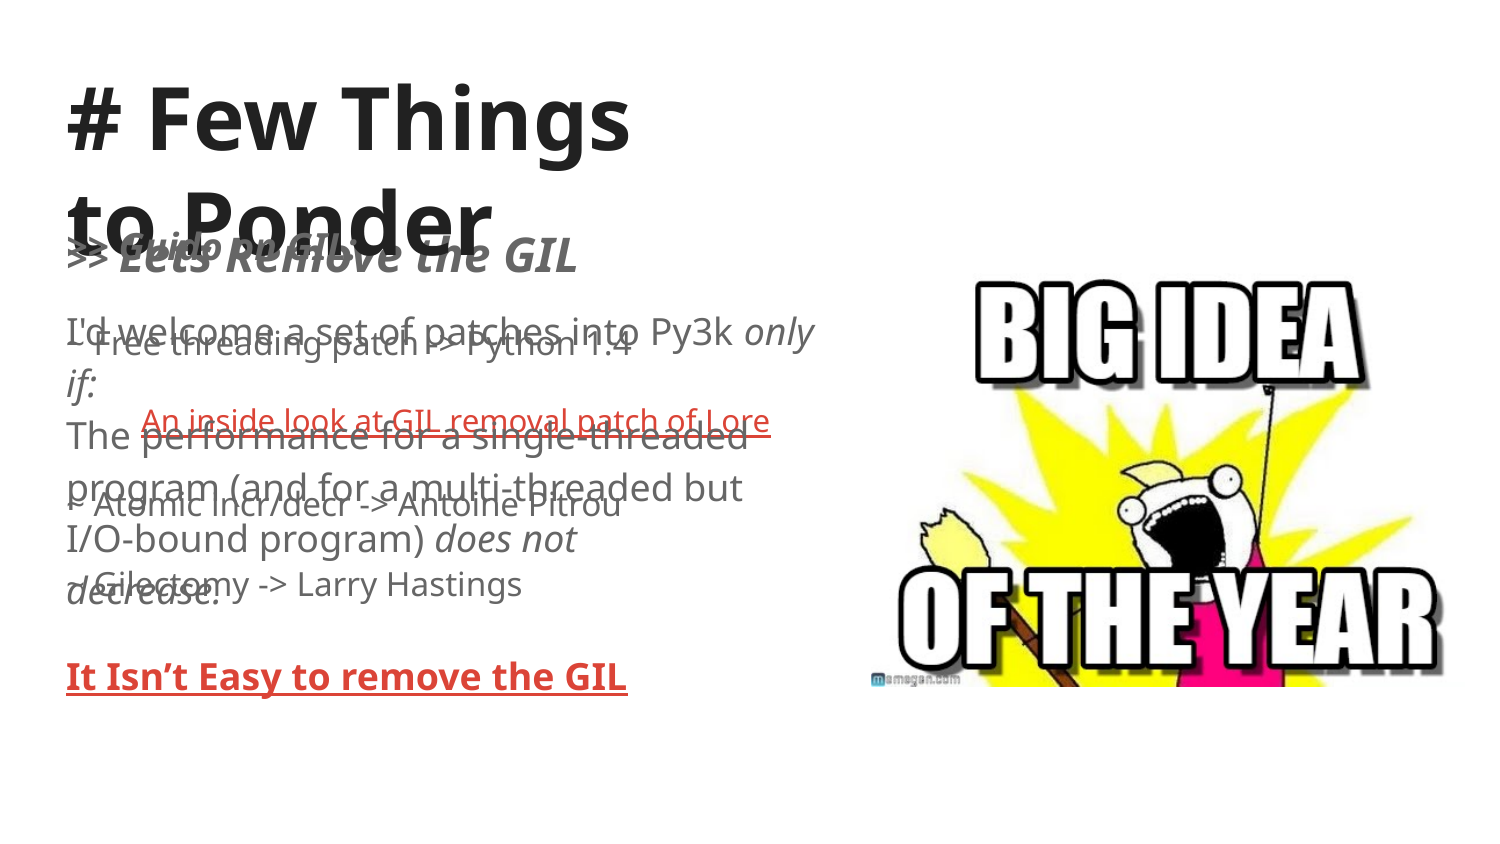

# Few Things to Ponder
# >> Lets Remove the GIL
~ Free threading patch -> Python 1.4
An inside look at GIL removal patch of Lore
~ Atomic incr/decr -> Antoine Pitrou
~ Gilectomy -> Larry Hastings
>> Guido on GIL:
I'd welcome a set of patches into Py3k only if:
The performance for a single-threaded program (and for a multi-threaded but
I/O-bound program) does not
decrease.
It Isn’t Easy to remove the GIL